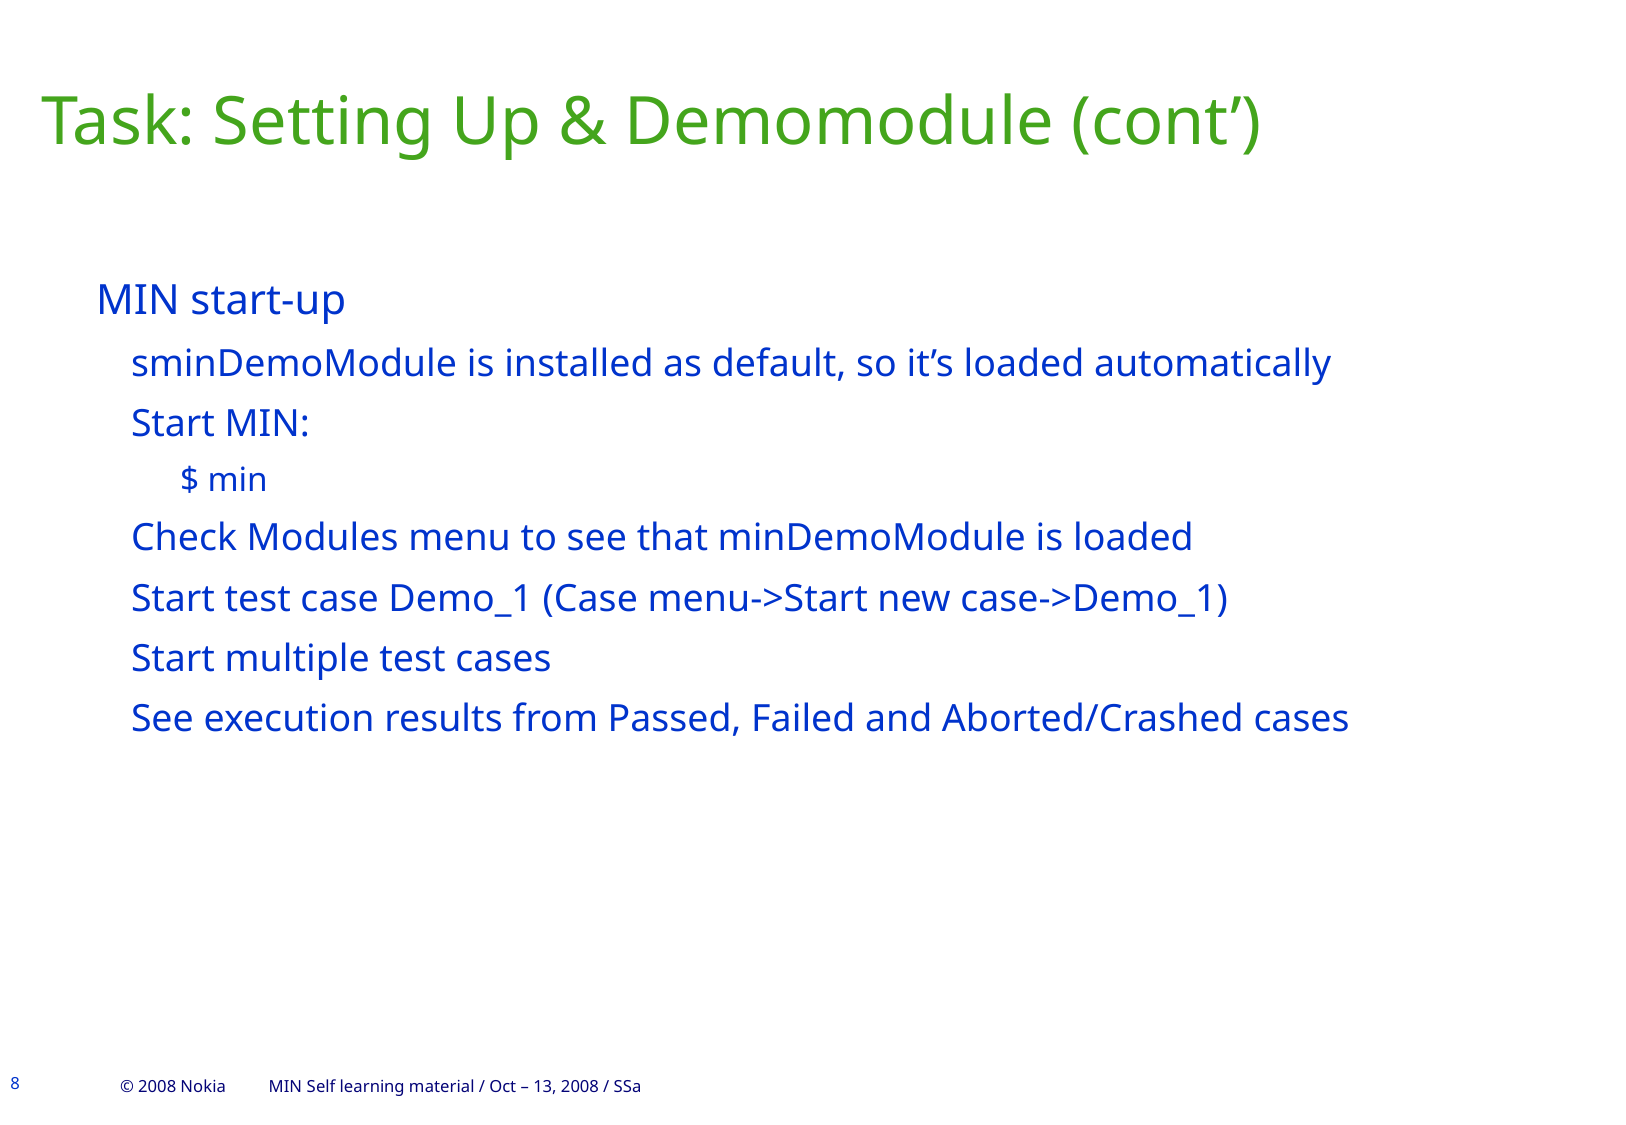

# Task: Setting Up & Demomodule (cont’)
MIN start-up
sminDemoModule is installed as default, so it’s loaded automatically
Start MIN:
 $ min
Check Modules menu to see that minDemoModule is loaded
Start test case Demo_1 (Case menu->Start new case->Demo_1)
Start multiple test cases
See execution results from Passed, Failed and Aborted/Crashed cases